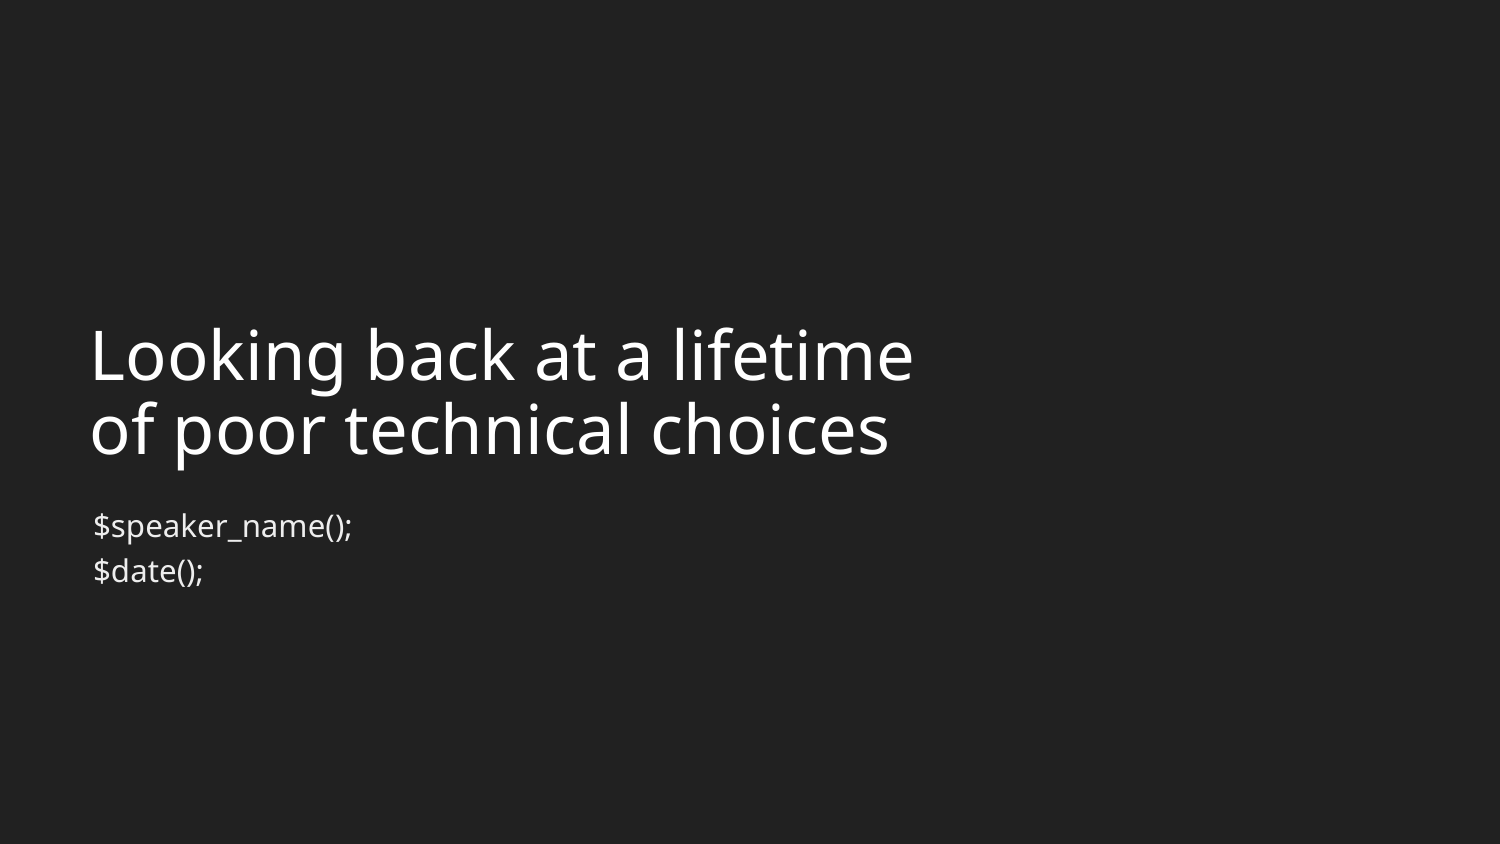

# Looking back at a lifetime of poor technical choices
$speaker_name();
$date();